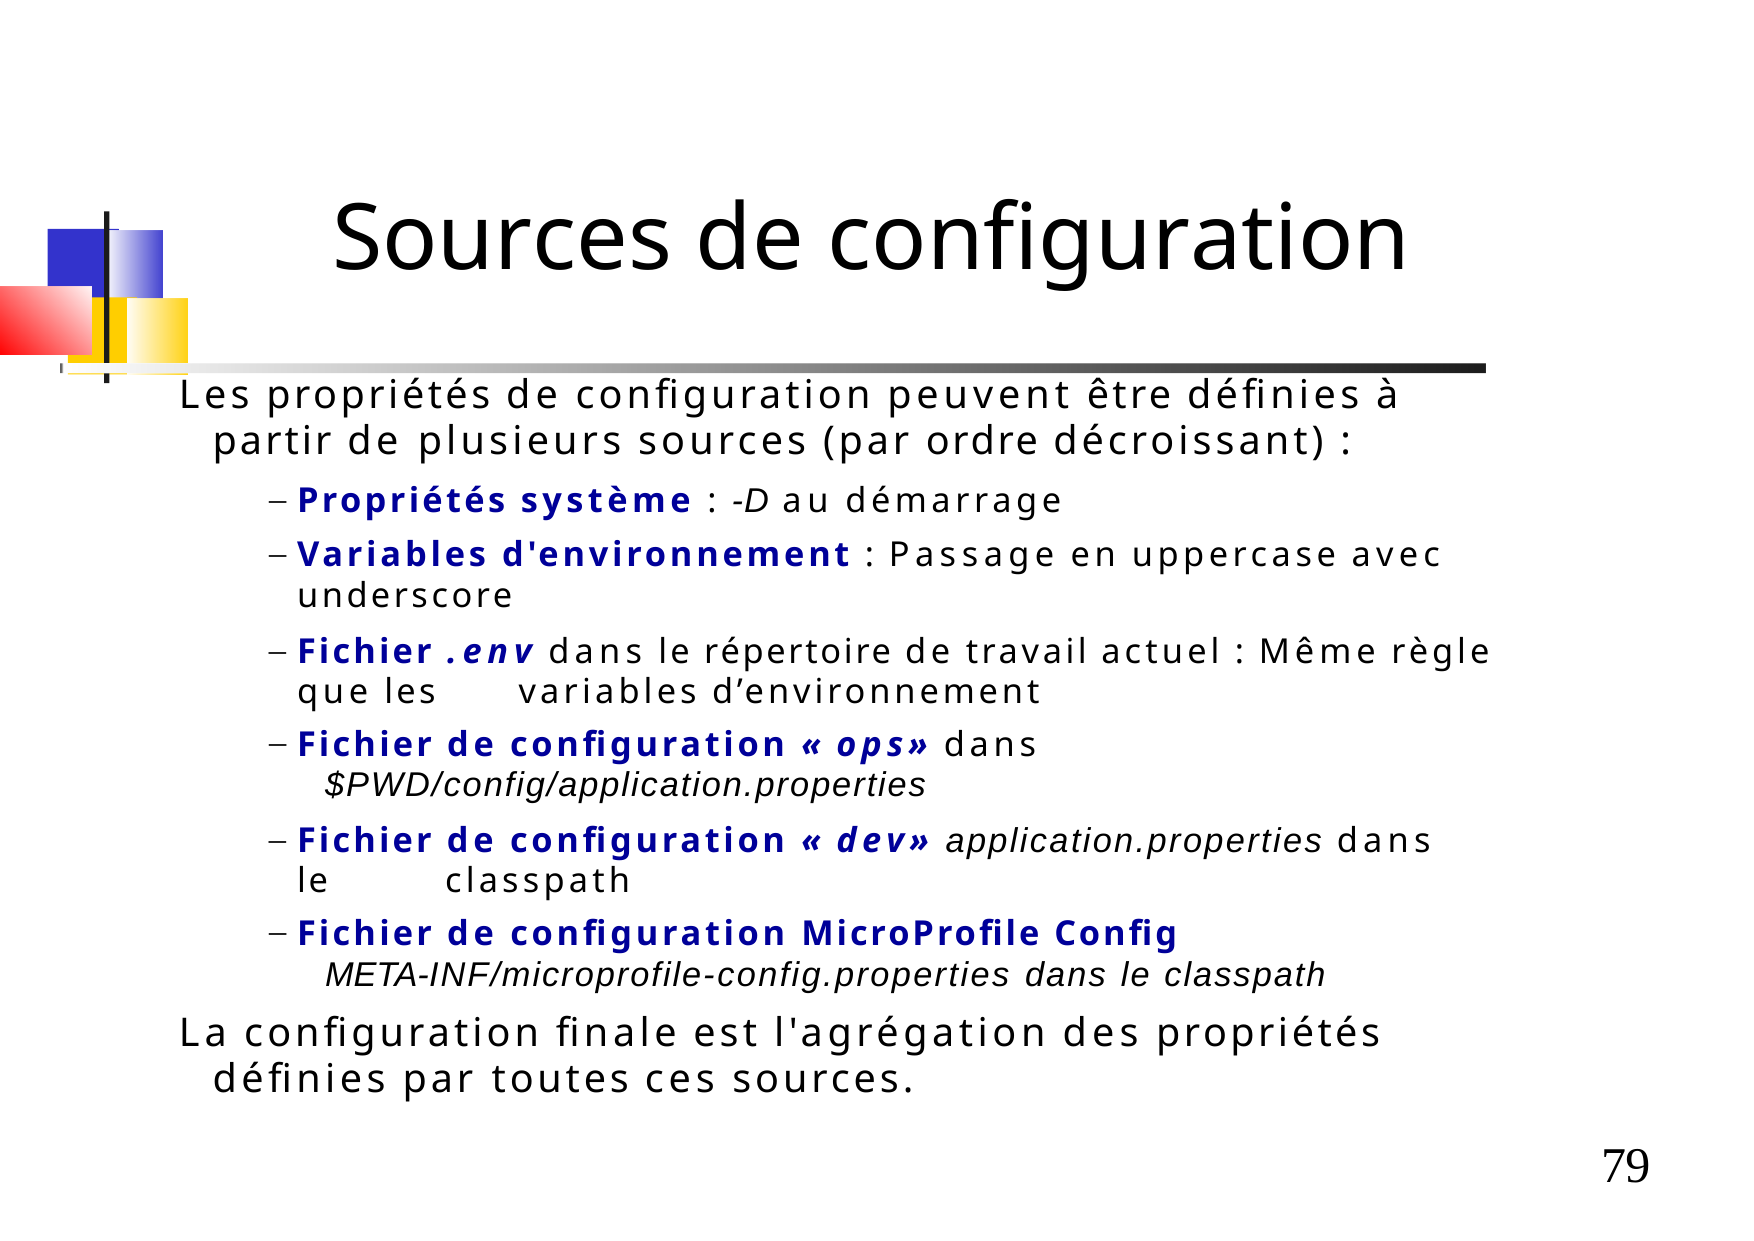

# Sources de configuration
Les propriétés de configuration peuvent être définies à partir de plusieurs sources (par ordre décroissant) :
Propriétés système : -D au démarrage
Variables d'environnement : Passage en uppercase avec underscore
Fichier .env dans le répertoire de travail actuel : Même règle que les 	variables d’environnement
Fichier de configuration « ops» dans
$PWD/config/application.properties
Fichier de configuration « dev» application.properties dans le 	classpath
Fichier de configuration MicroProfile Config
META-INF/microprofile-config.properties dans le classpath
La configuration finale est l'agrégation des propriétés définies par toutes ces sources.
79